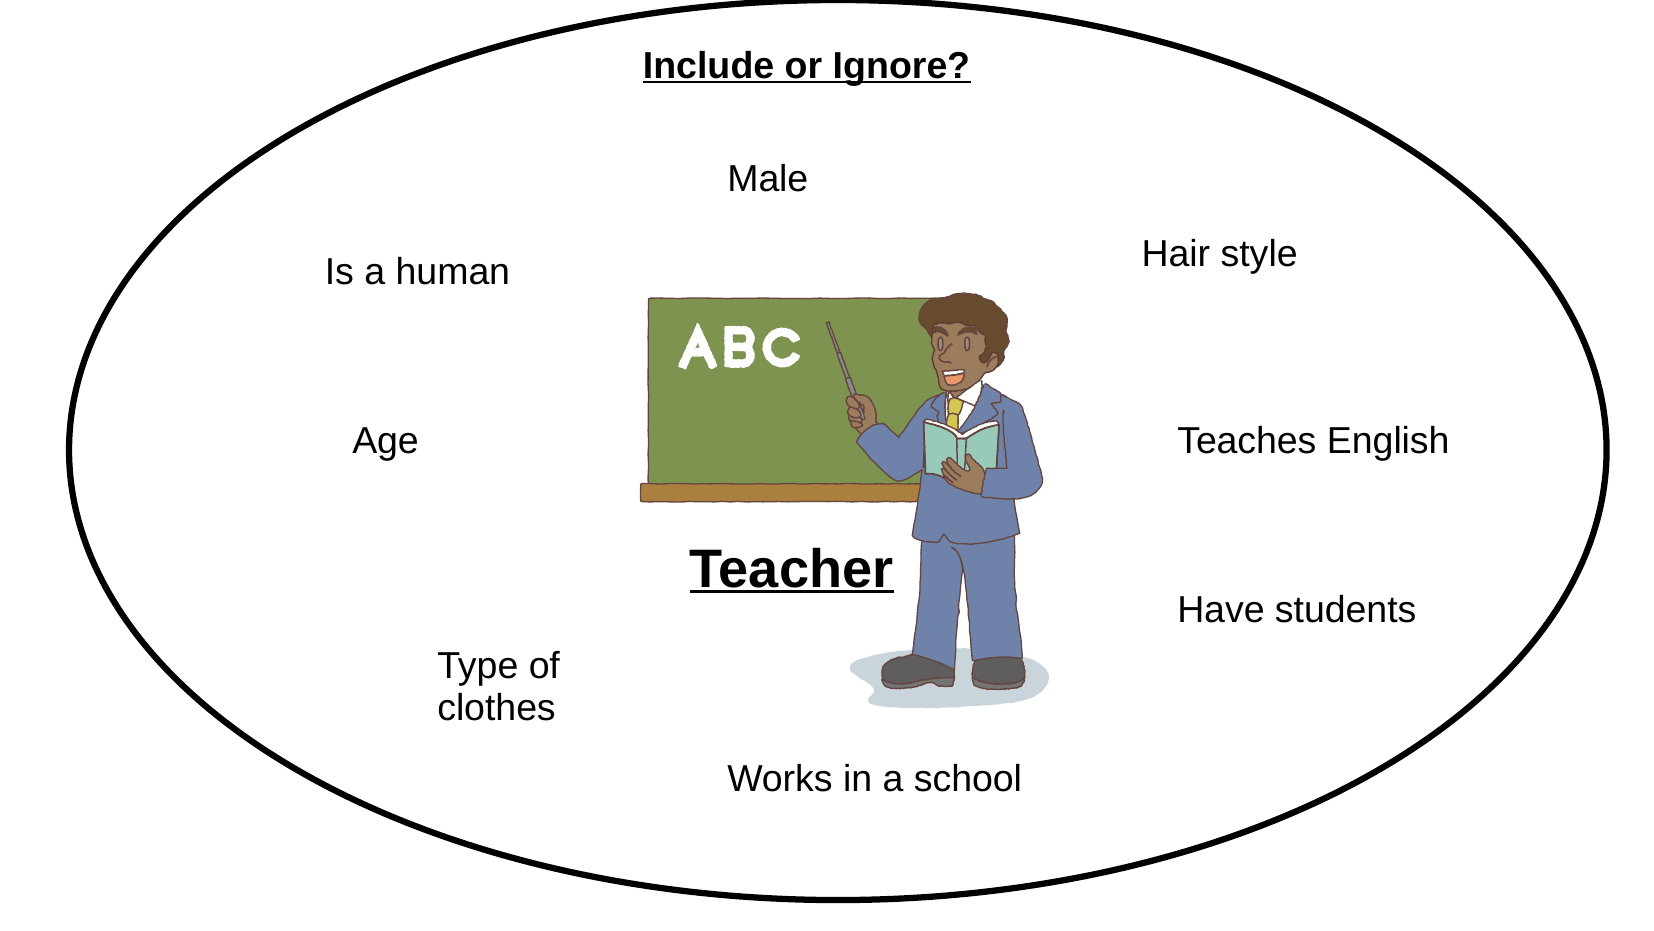

Include or Ignore?
Male
Hair style
Is a human
Age
Teaches English
Teacher
Have students
Type of clothes
Works in a school